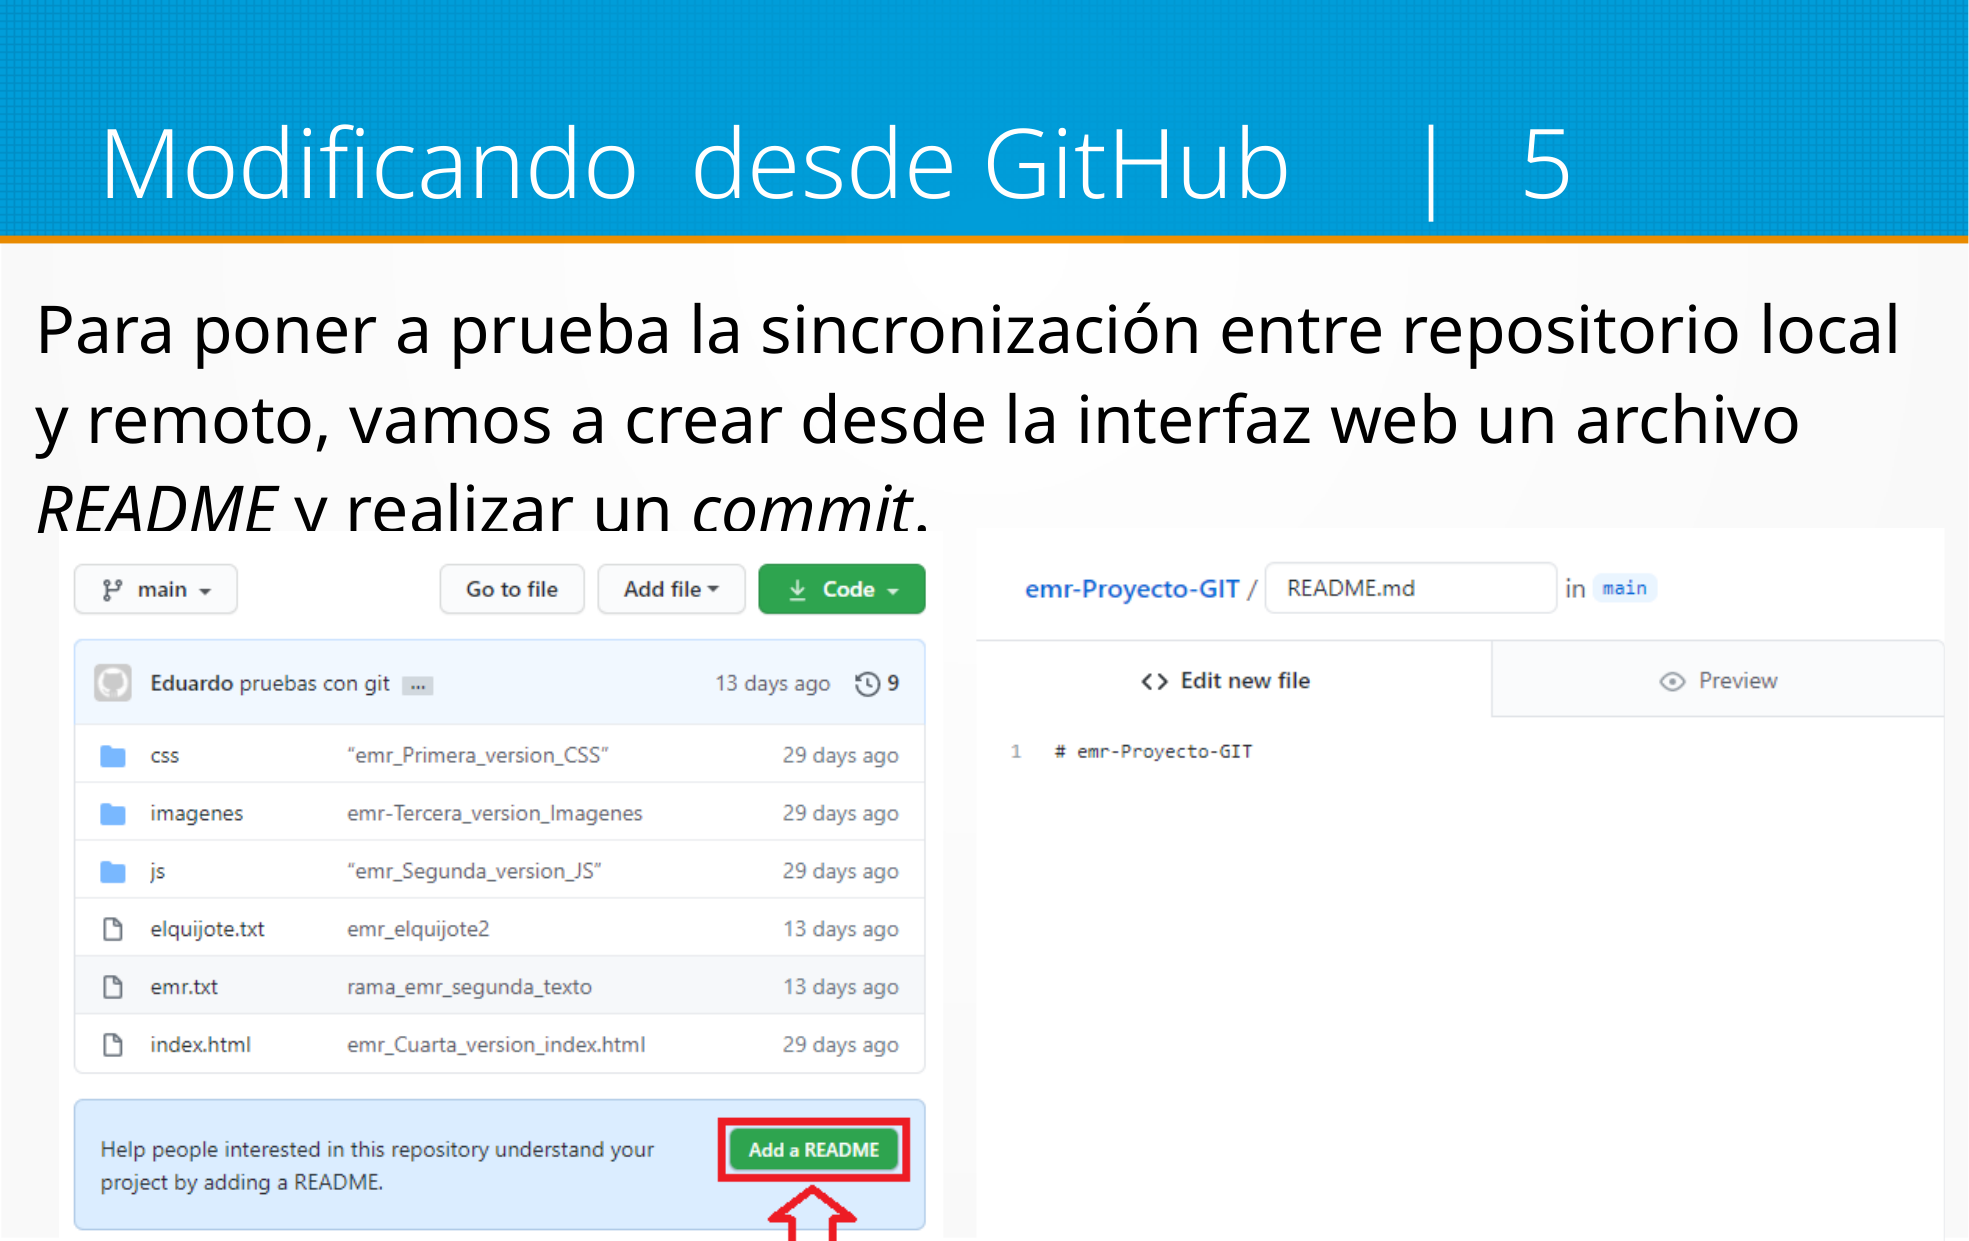

# Modificando desde GitHub		|		5
Para poner a prueba la sincronización entre repositorio local y remoto, vamos a crear desde la interfaz web un archivo README y realizar un commit.